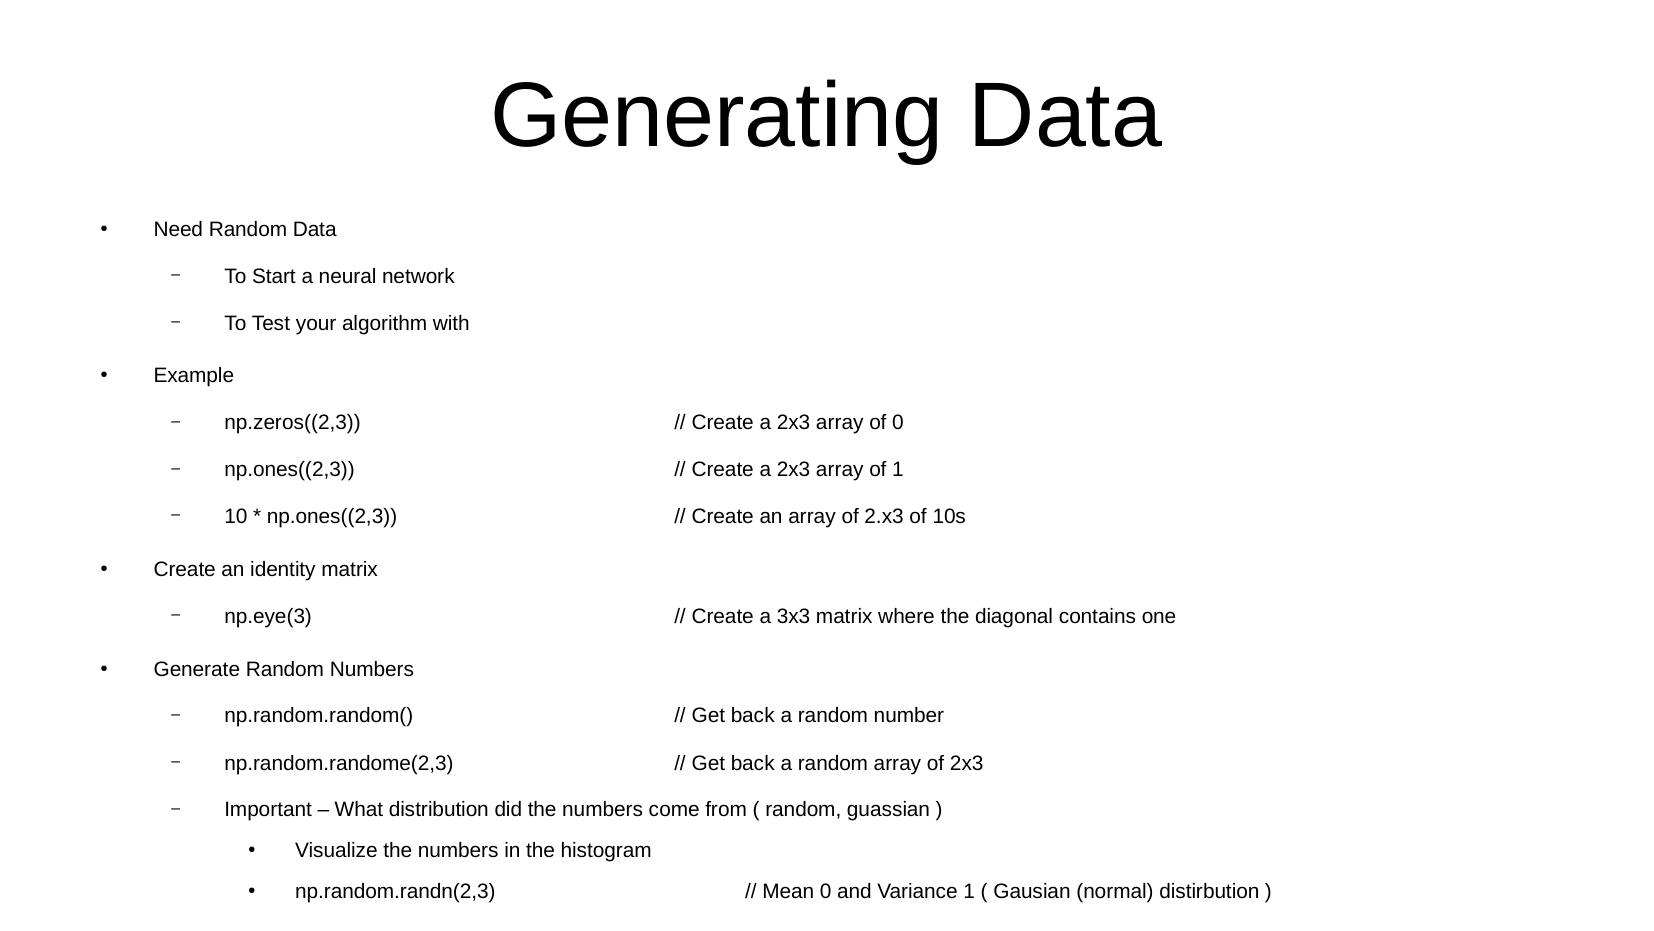

# Generating Data
Need Random Data
To Start a neural network
To Test your algorithm with
Example
np.zeros((2,3))					// Create a 2x3 array of 0
np.ones((2,3))					// Create a 2x3 array of 1
10 * np.ones((2,3))				// Create an array of 2.x3 of 10s
Create an identity matrix
np.eye(3)					// Create a 3x3 matrix where the diagonal contains one
Generate Random Numbers
np.random.random()				// Get back a random number
np.random.randome(2,3)			// Get back a random array of 2x3
Important – What distribution did the numbers come from ( random, guassian )
Visualize the numbers in the histogram
np.random.randn(2,3)				// Mean 0 and Variance 1 ( Gausian (normal) distirbution )